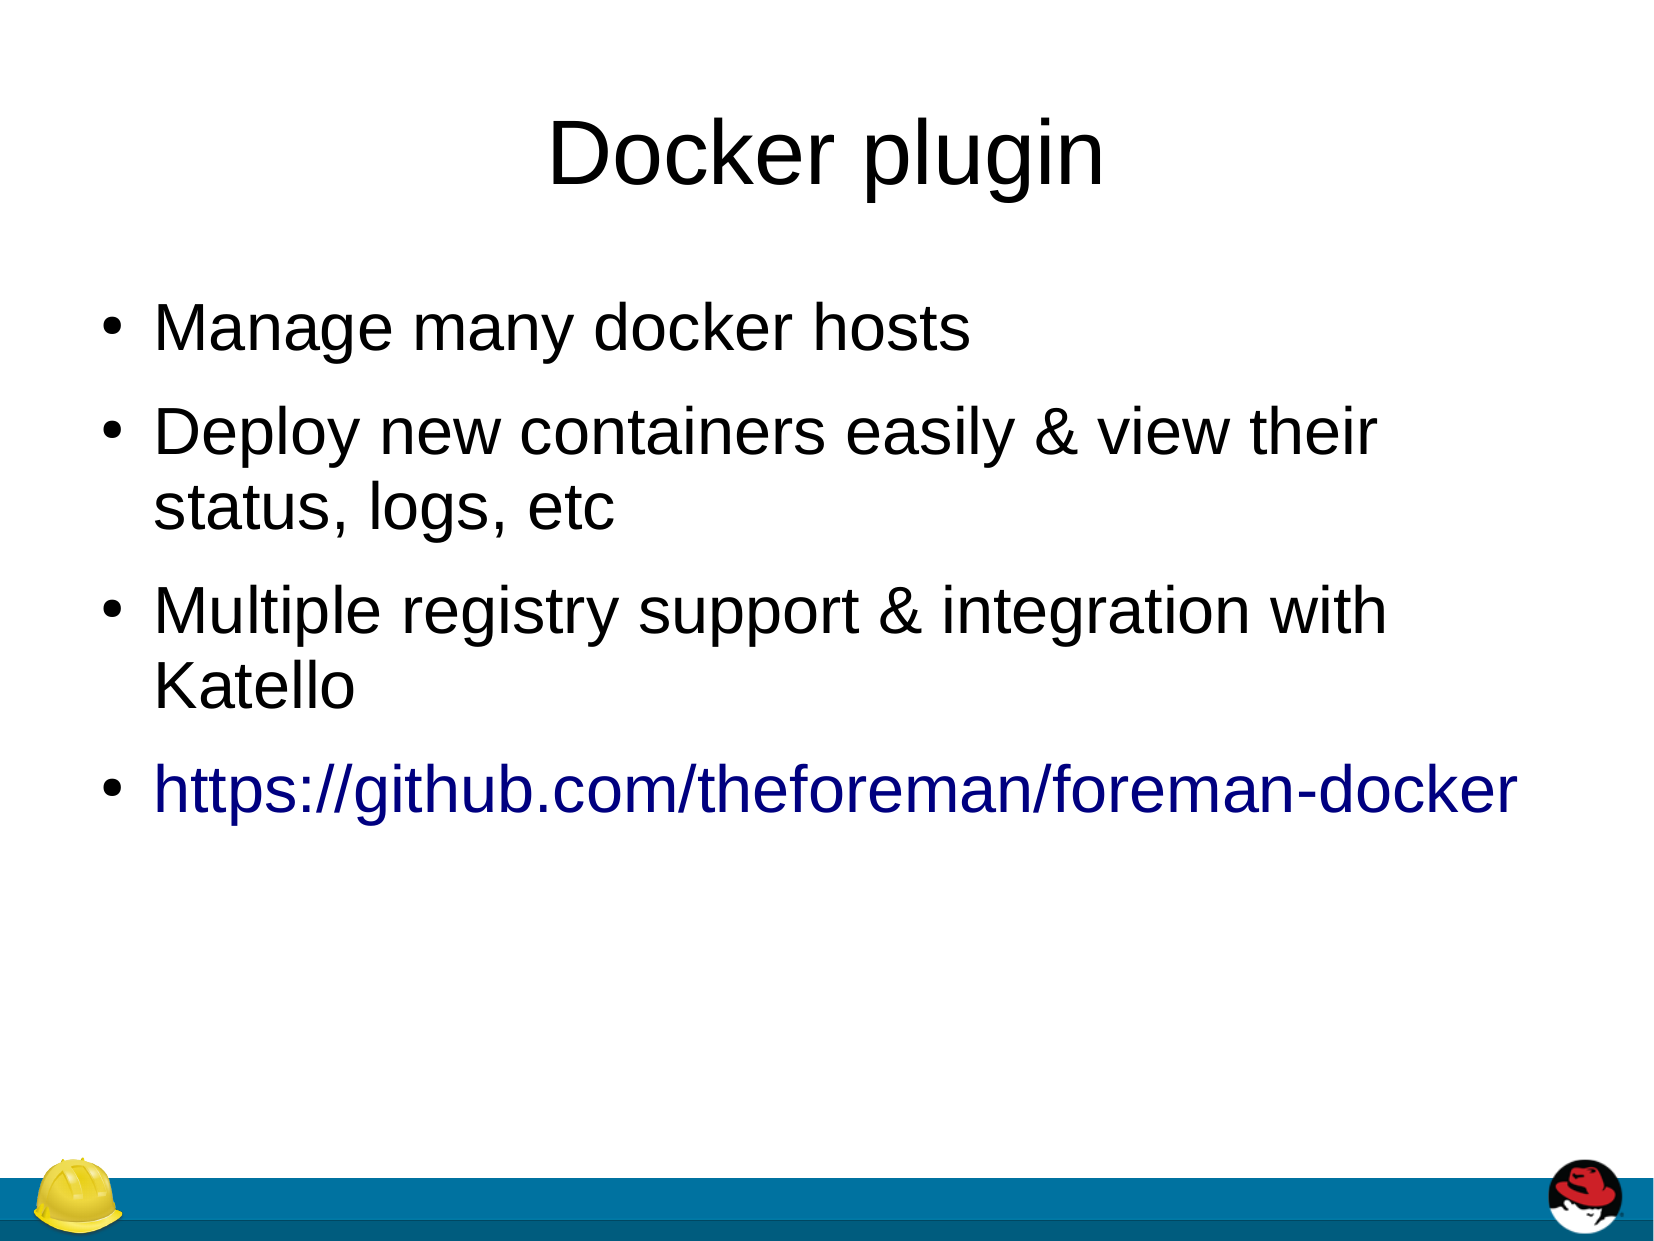

# Docker plugin
Manage many docker hosts
Deploy new containers easily & view their status, logs, etc
Multiple registry support & integration with Katello
https://github.com/theforeman/foreman-docker